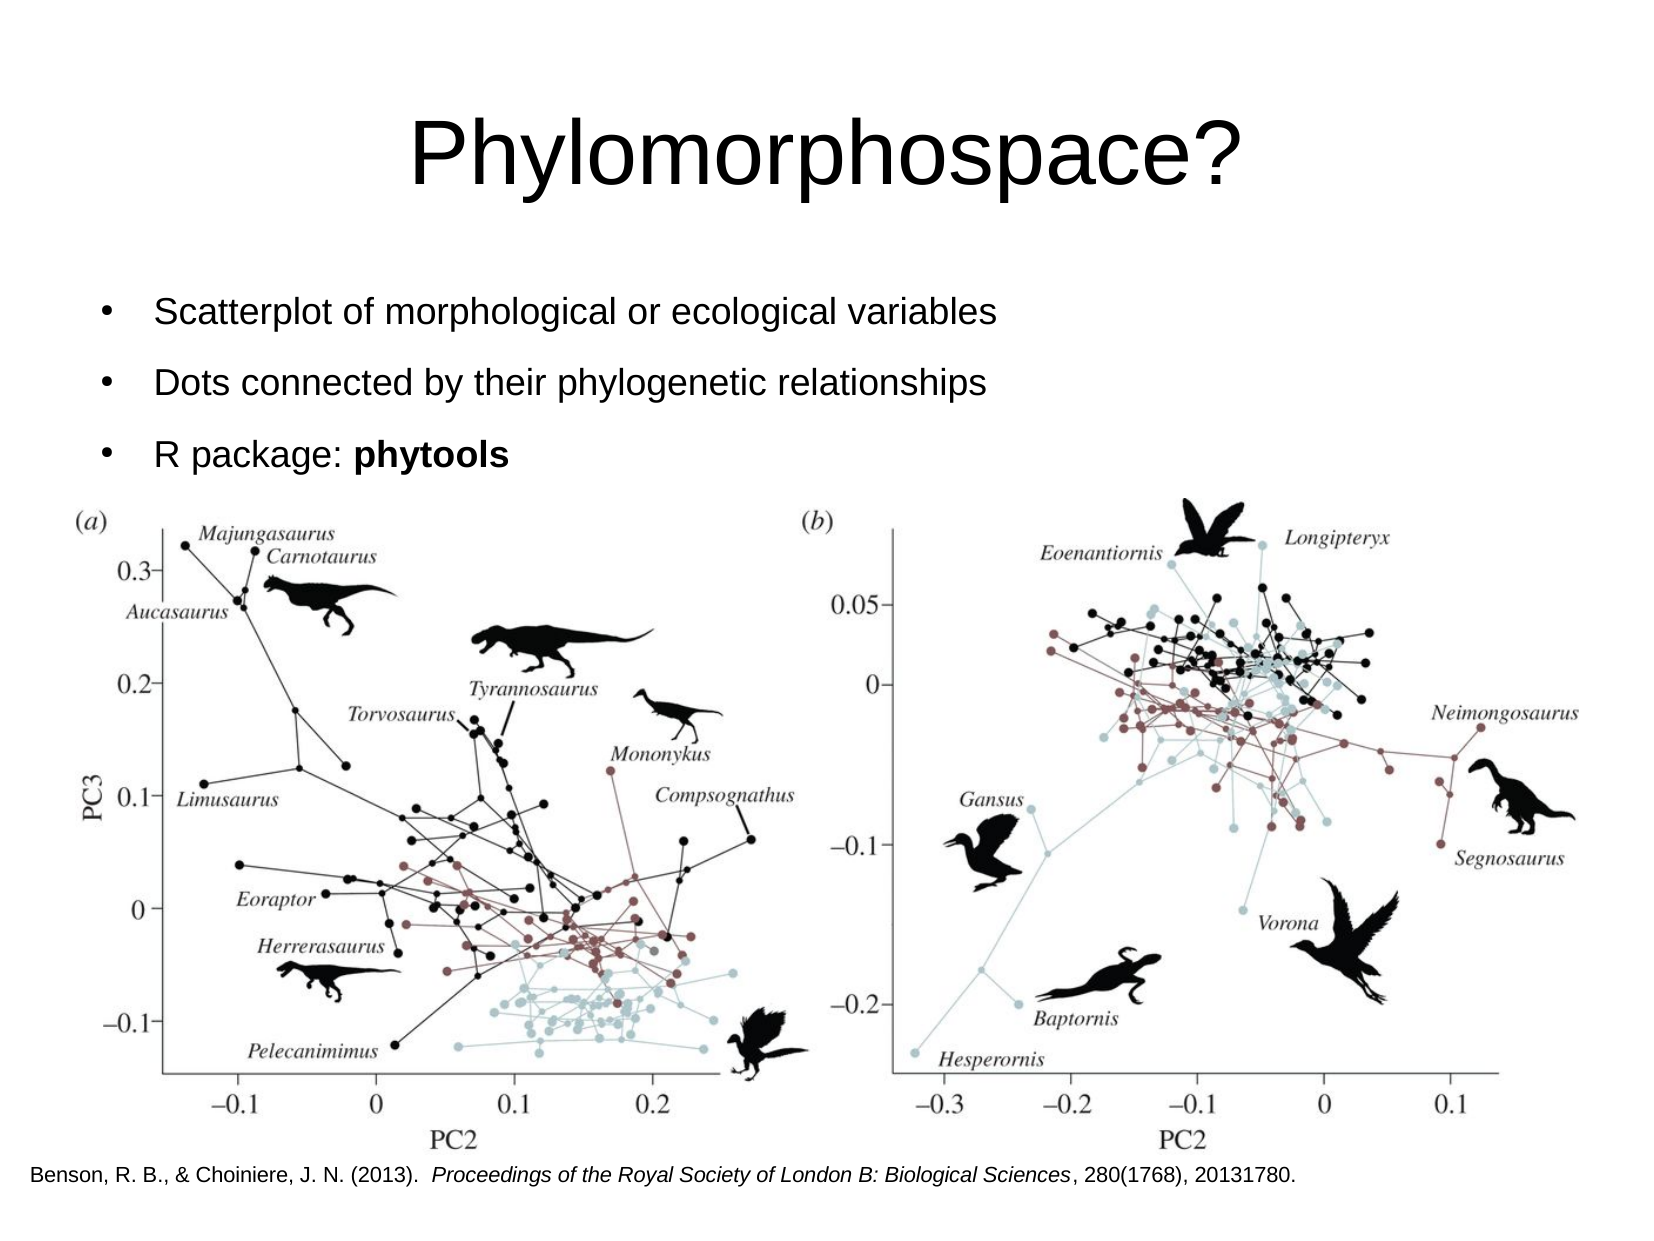

# Phylomorphospace?
Scatterplot of morphological or ecological variables
Dots connected by their phylogenetic relationships
R package: phytools
Benson, R. B., & Choiniere, J. N. (2013). Proceedings of the Royal Society of London B: Biological Sciences, 280(1768), 20131780.